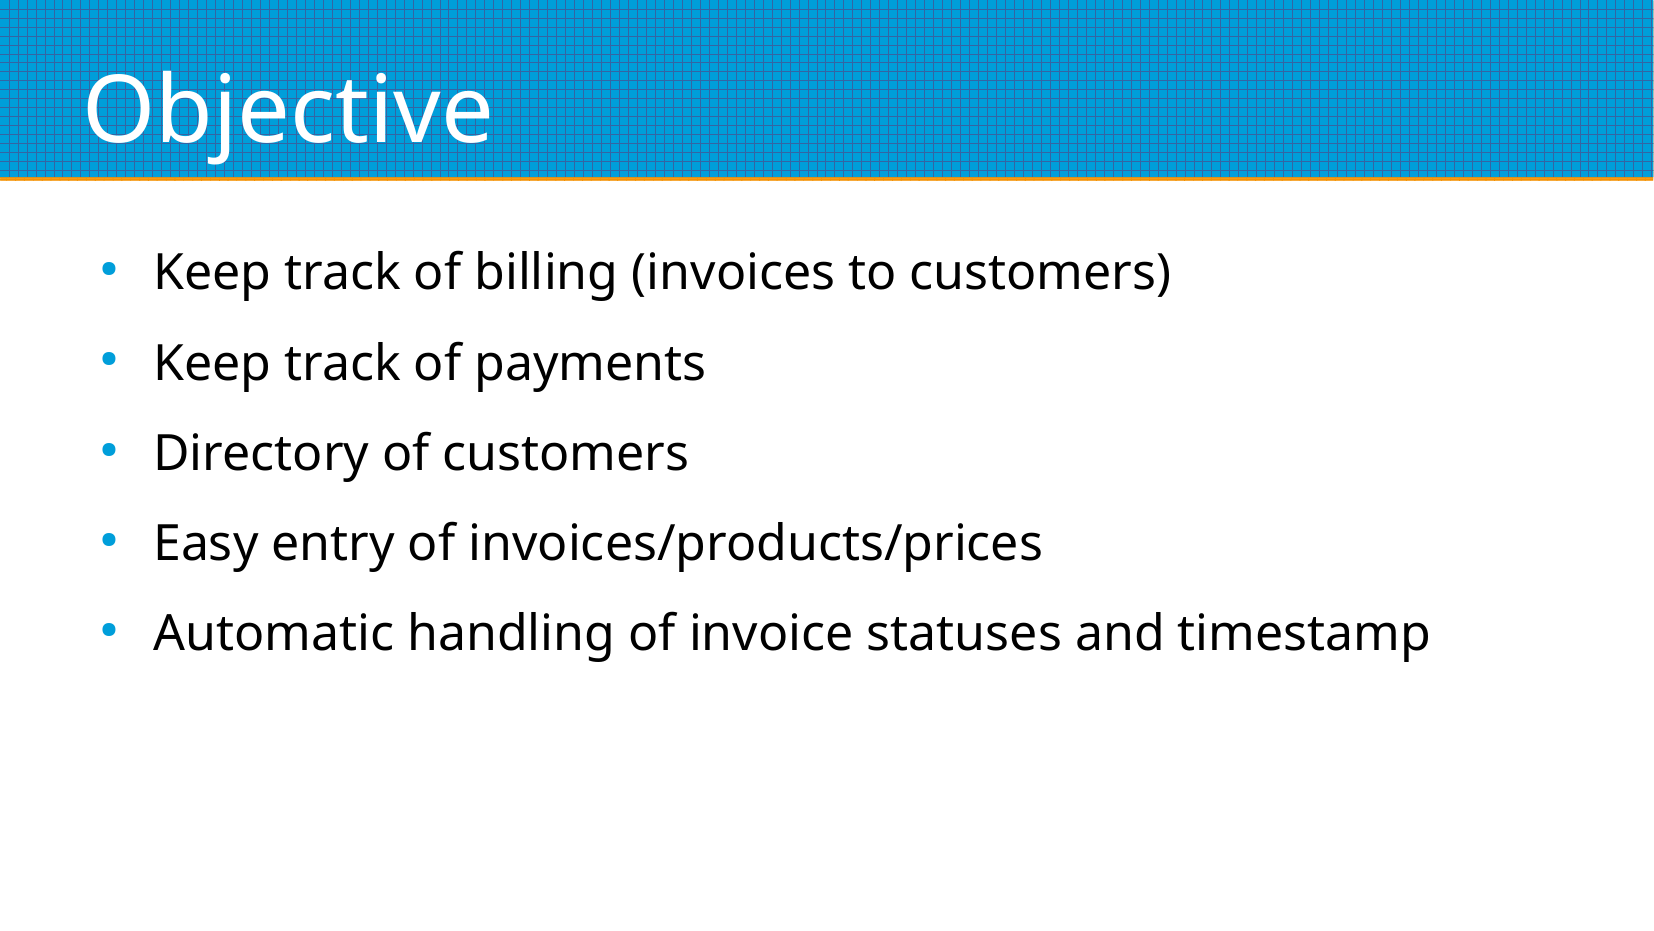

# Objective
Keep track of billing (invoices to customers)
Keep track of payments
Directory of customers
Easy entry of invoices/products/prices
Automatic handling of invoice statuses and timestamp